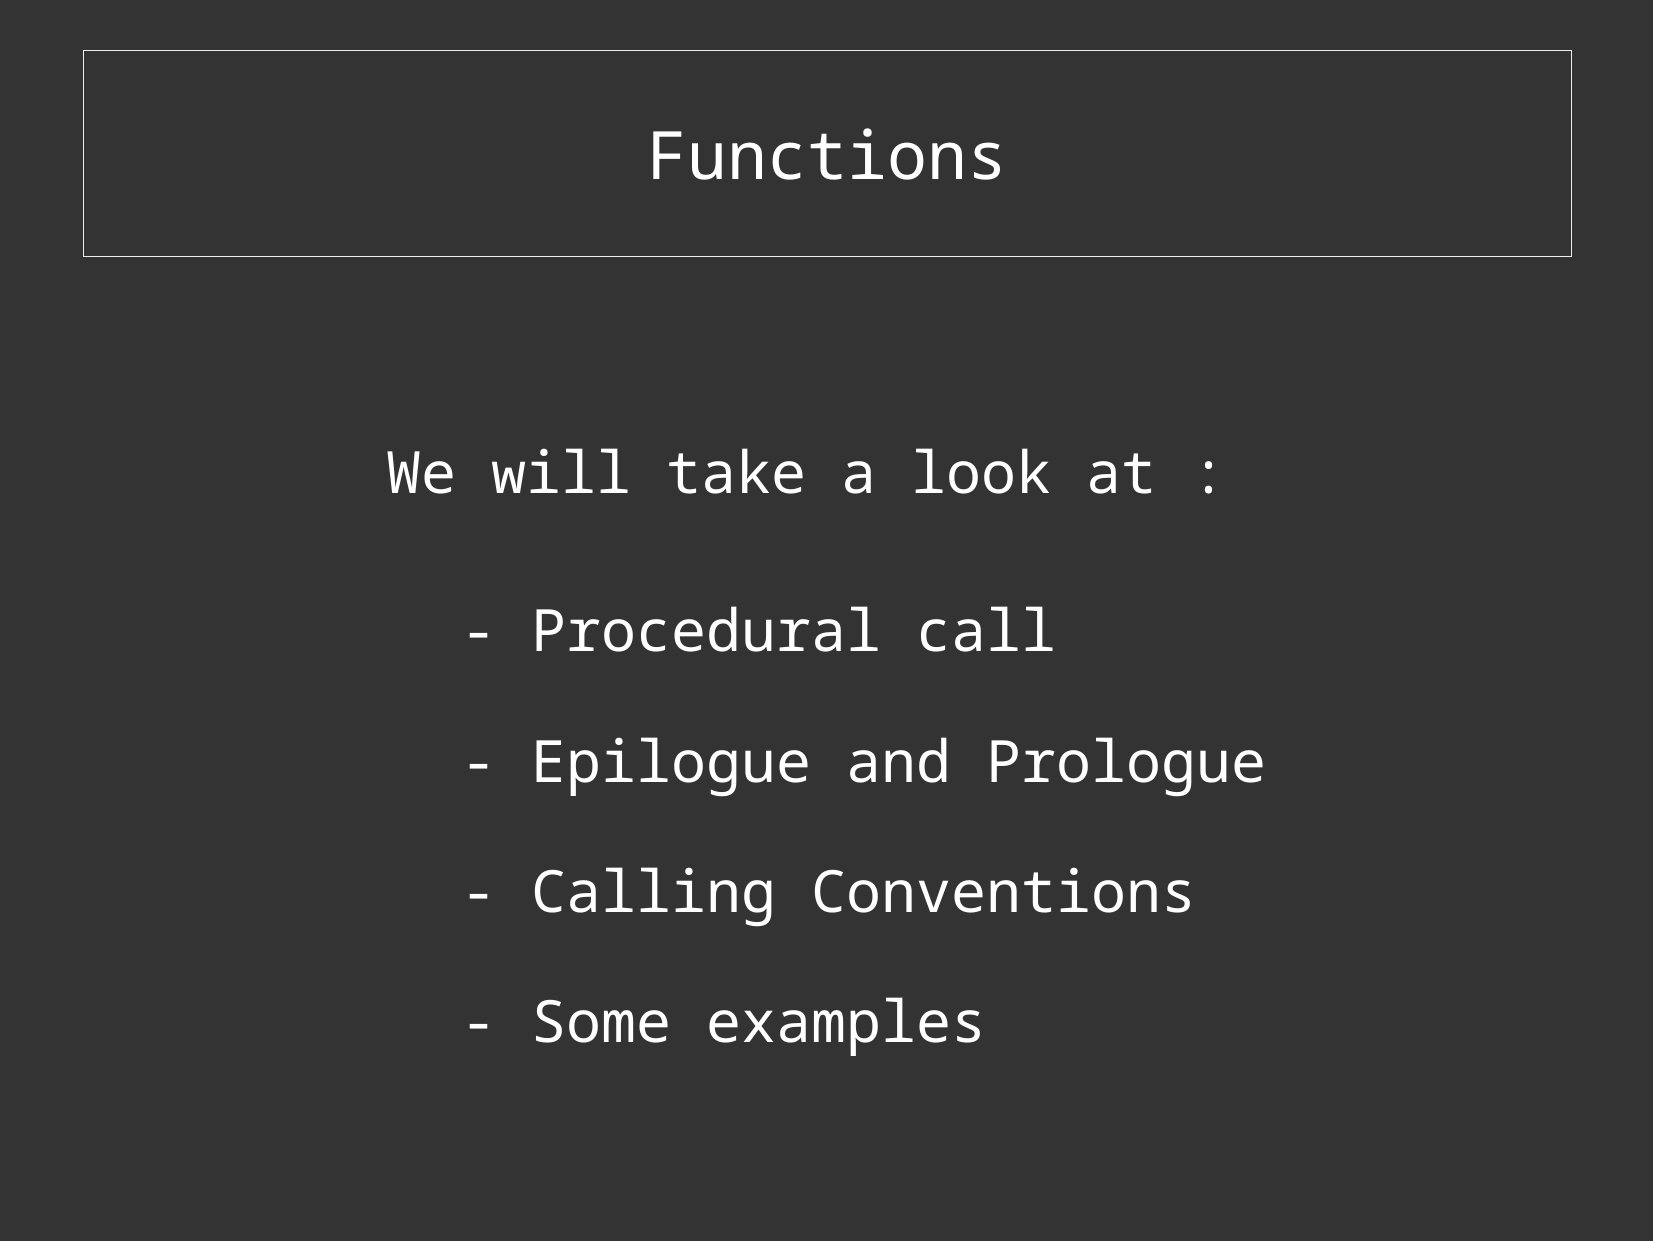

Functions
We will take a look at :
	- Procedural call
	- Epilogue and Prologue
	- Calling Conventions
	- Some examples